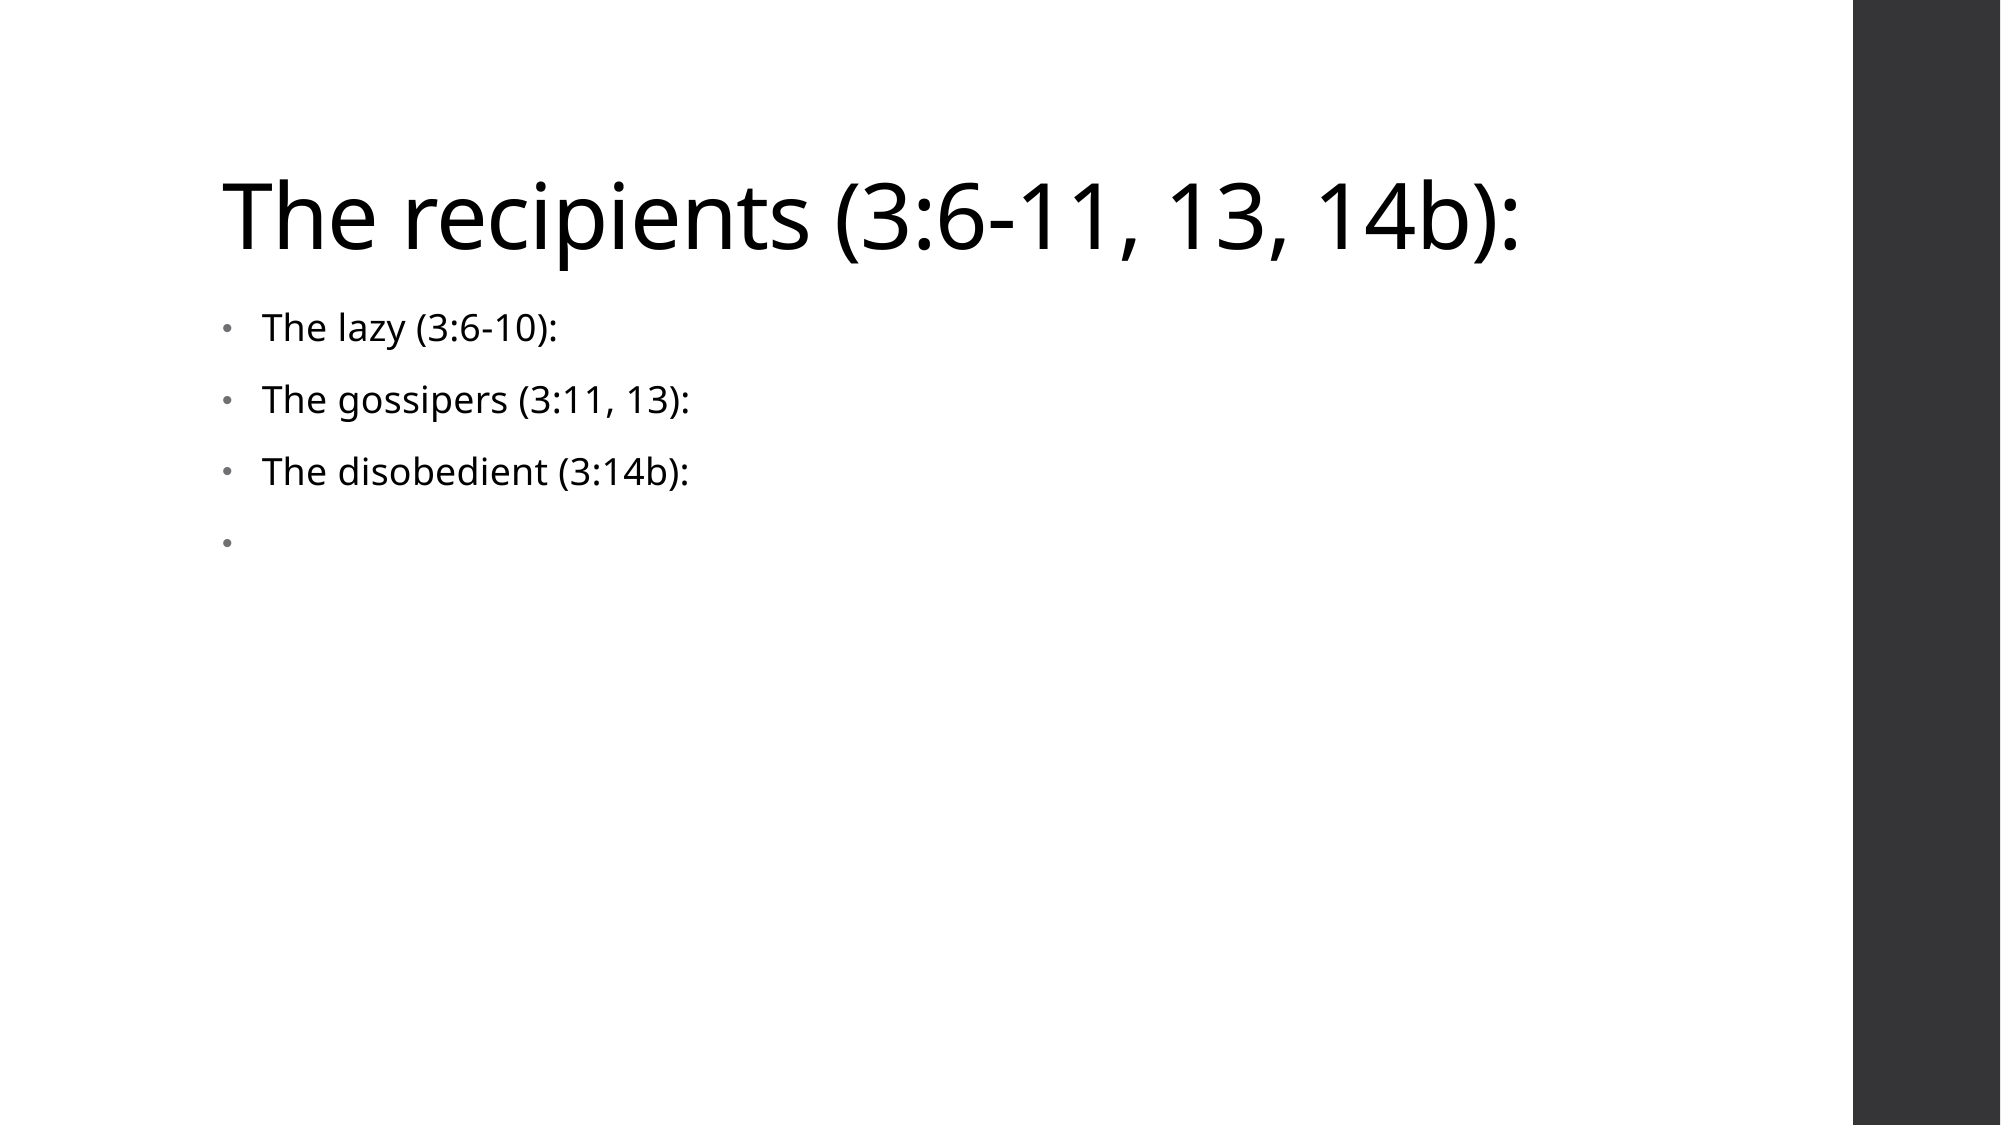

# The recipients (3:6-11, 13, 14b):
 The lazy (3:6-10):
 The gossipers (3:11, 13):
 The disobedient (3:14b):